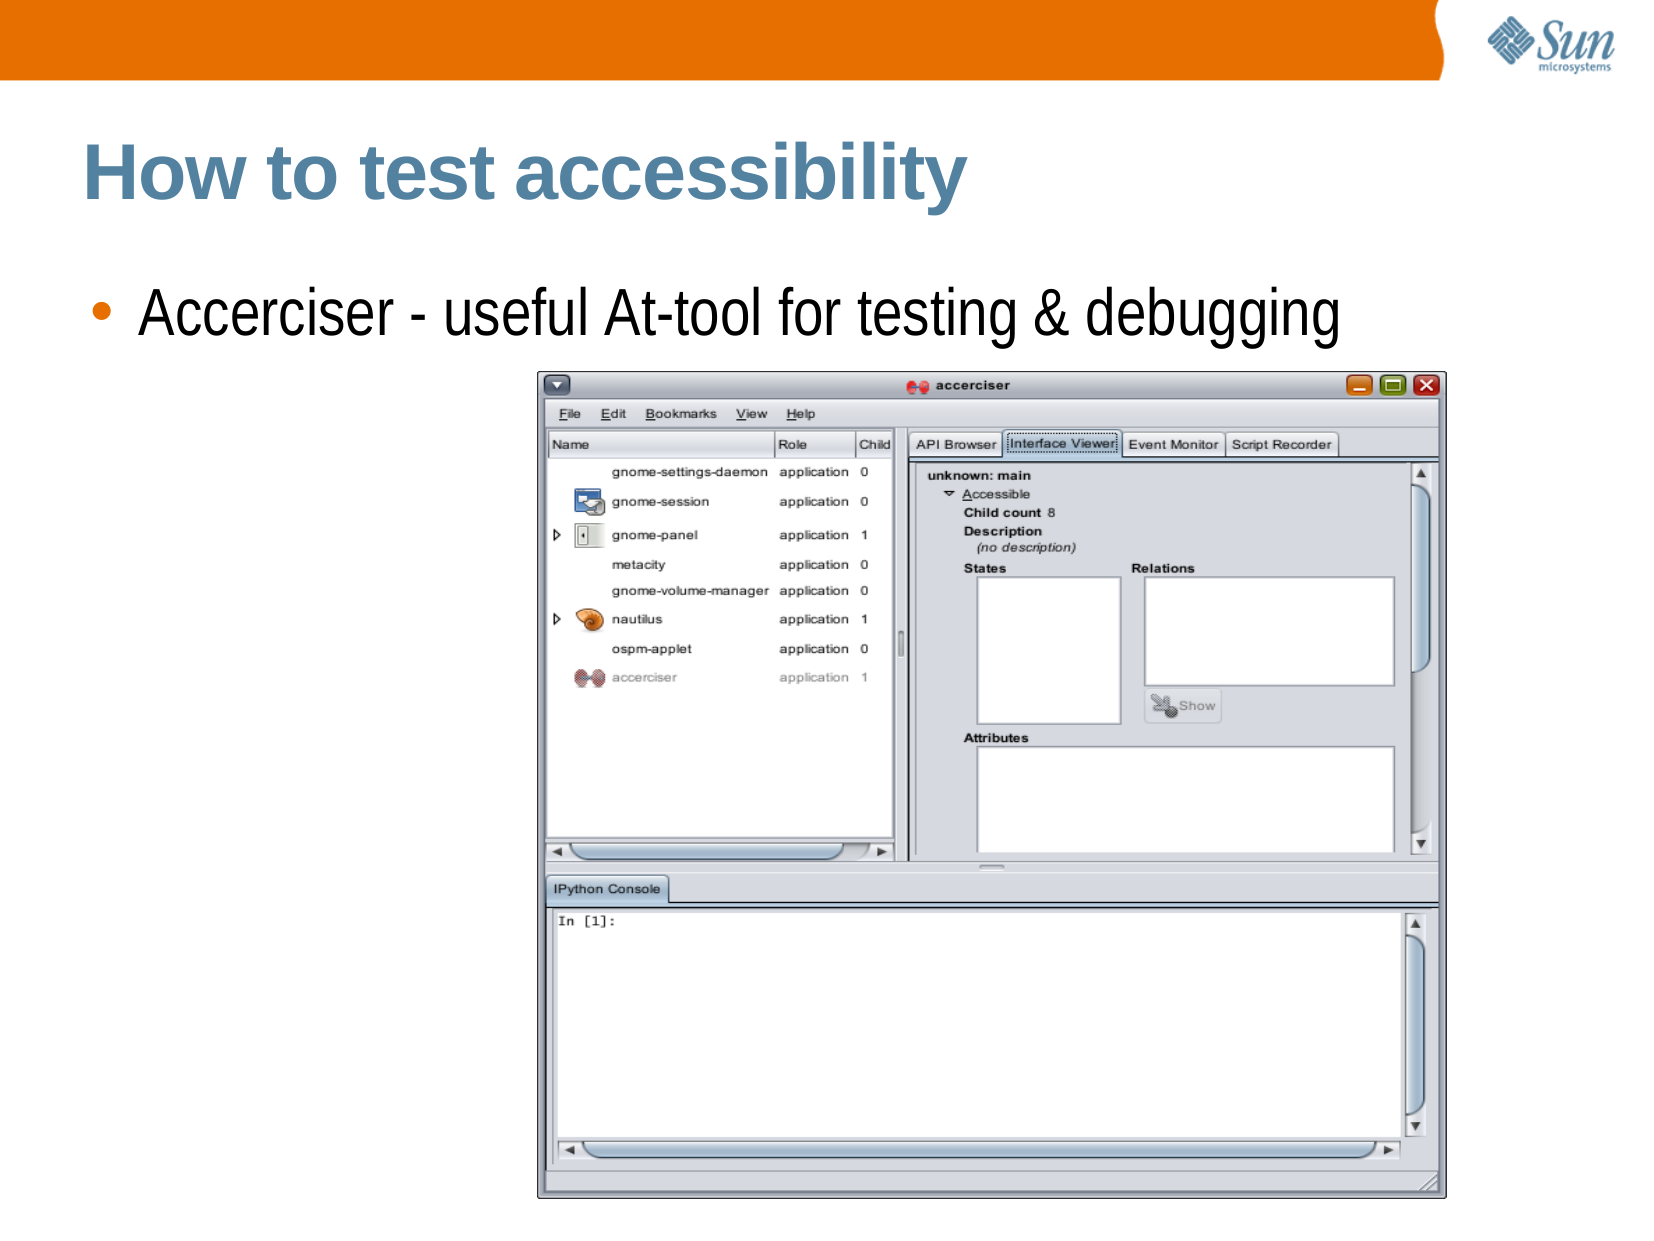

# How to test accessibility
Accerciser - useful At-tool for testing & debugging